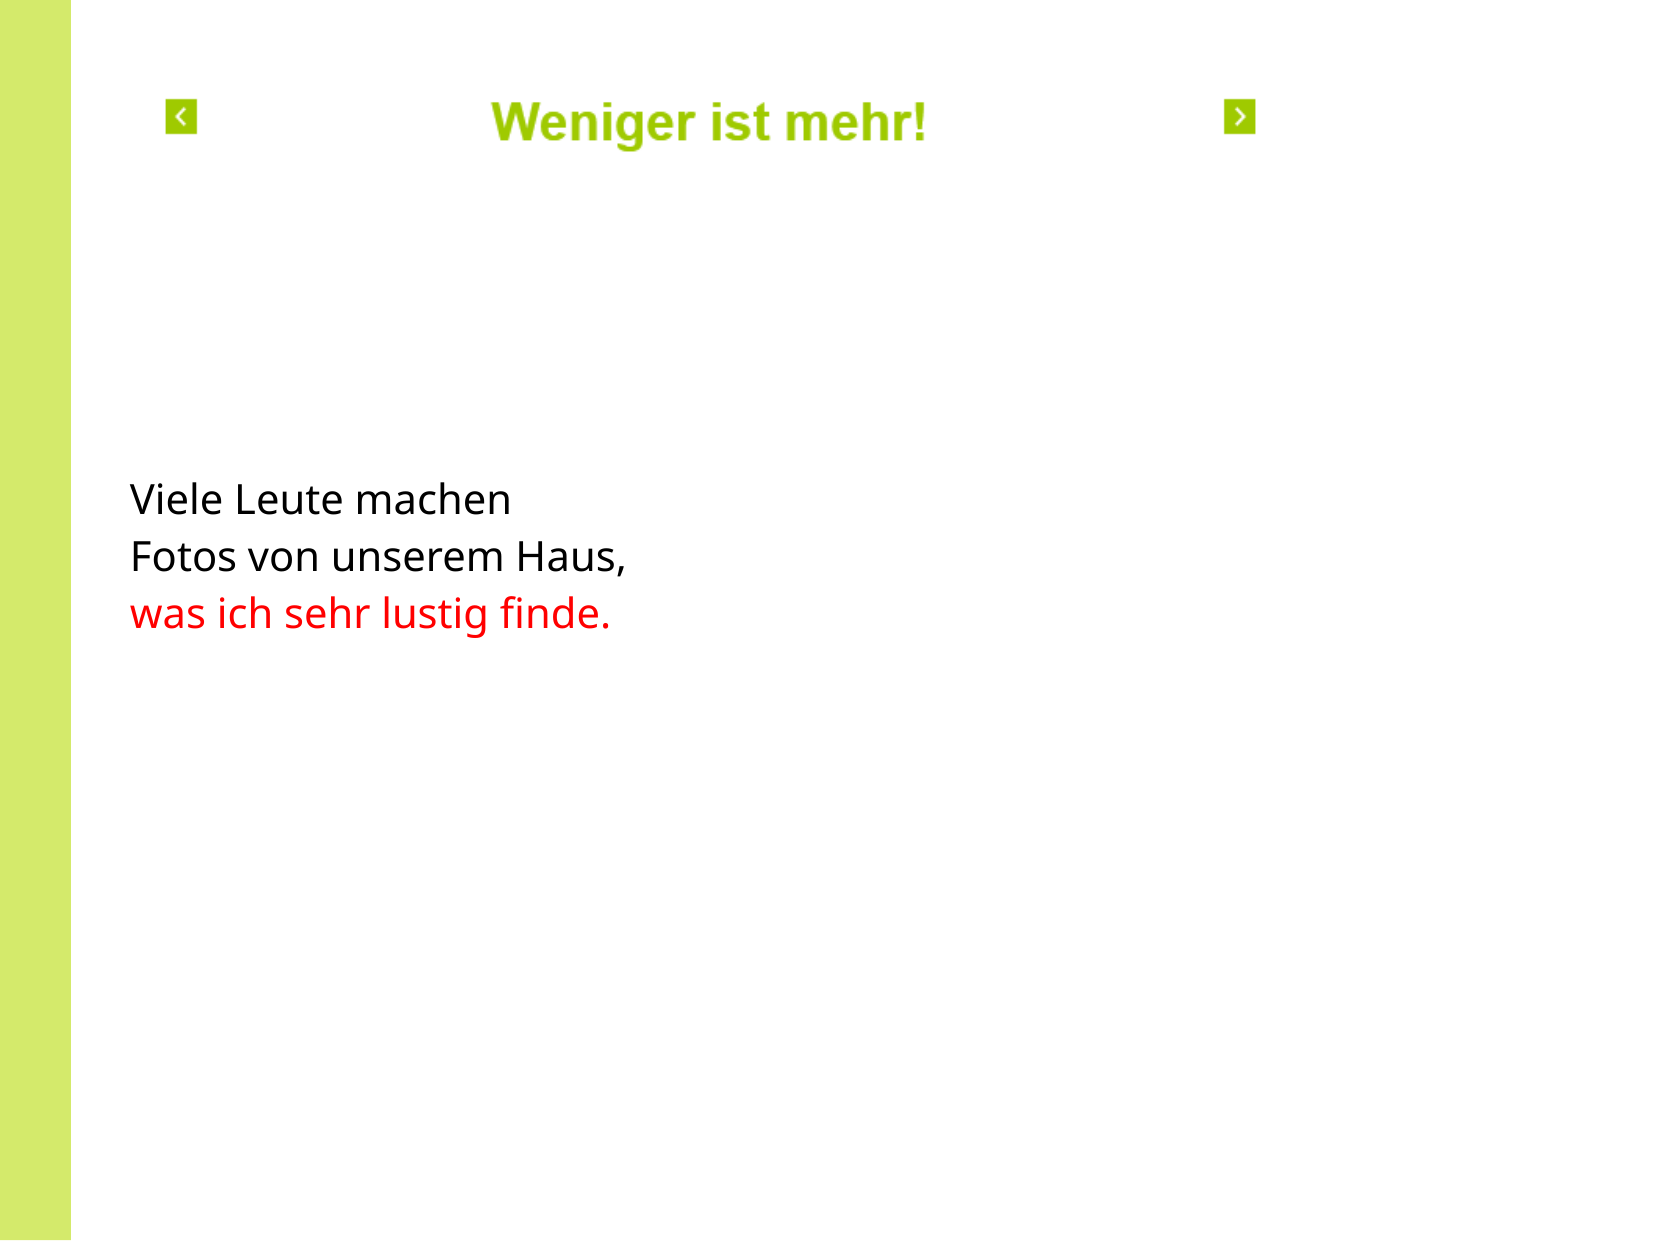

# Viele Leute machen Fotos von unserem Haus, was ich sehr lustig finde.